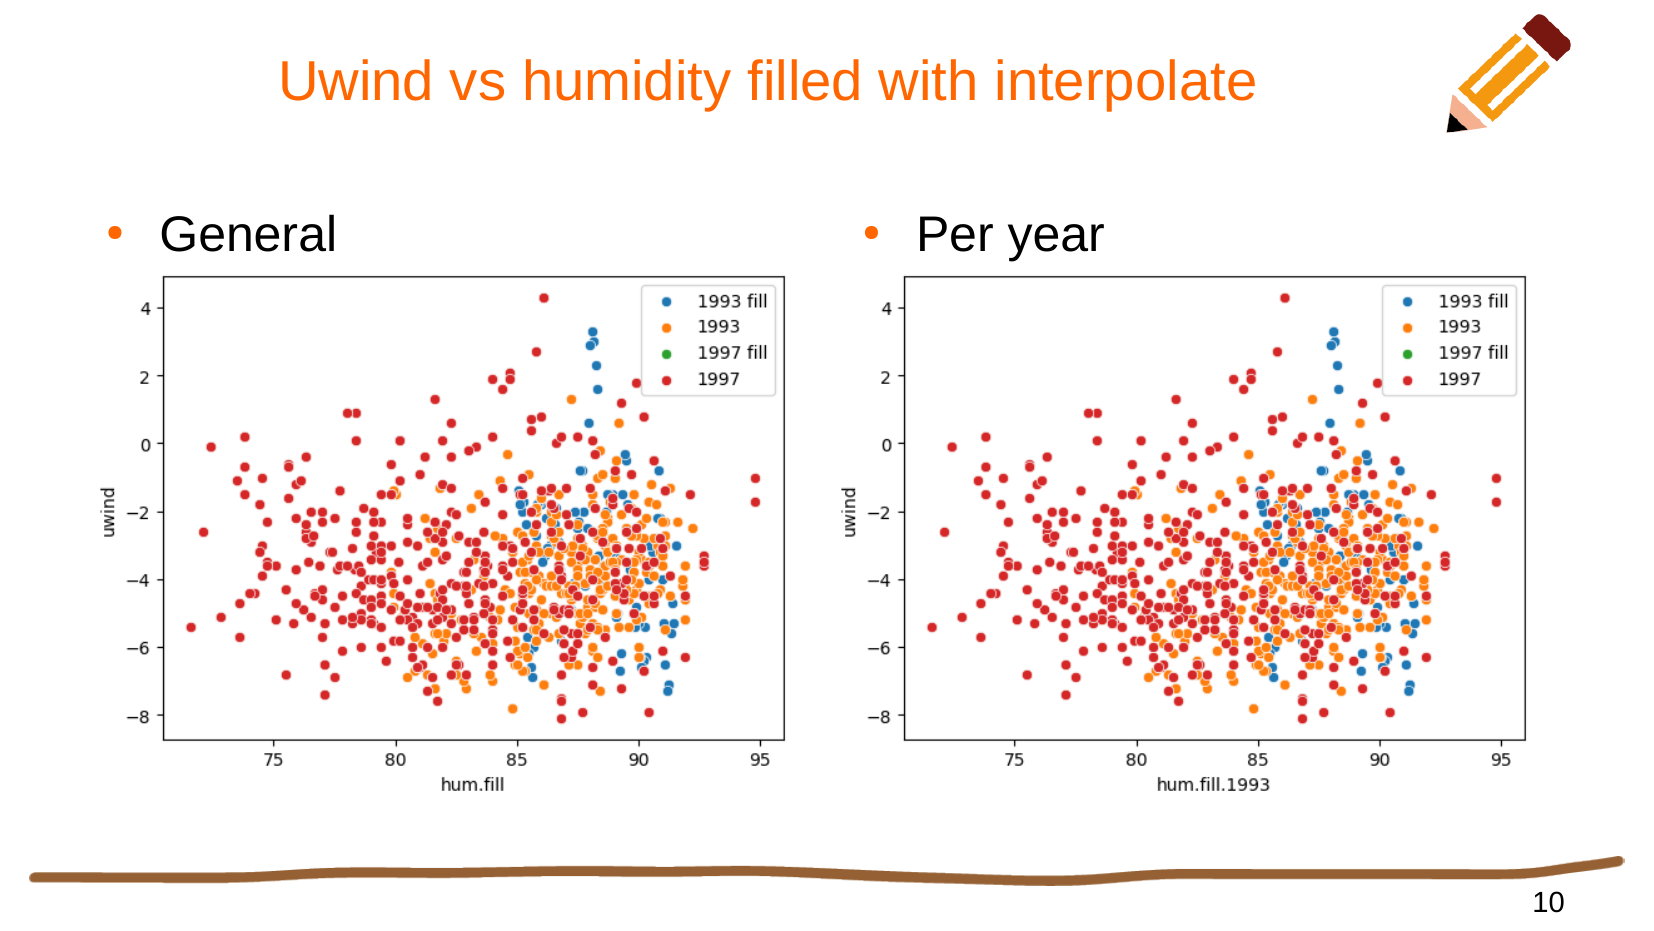

# Uwind vs humidity filled with interpolate
General
Per year
10